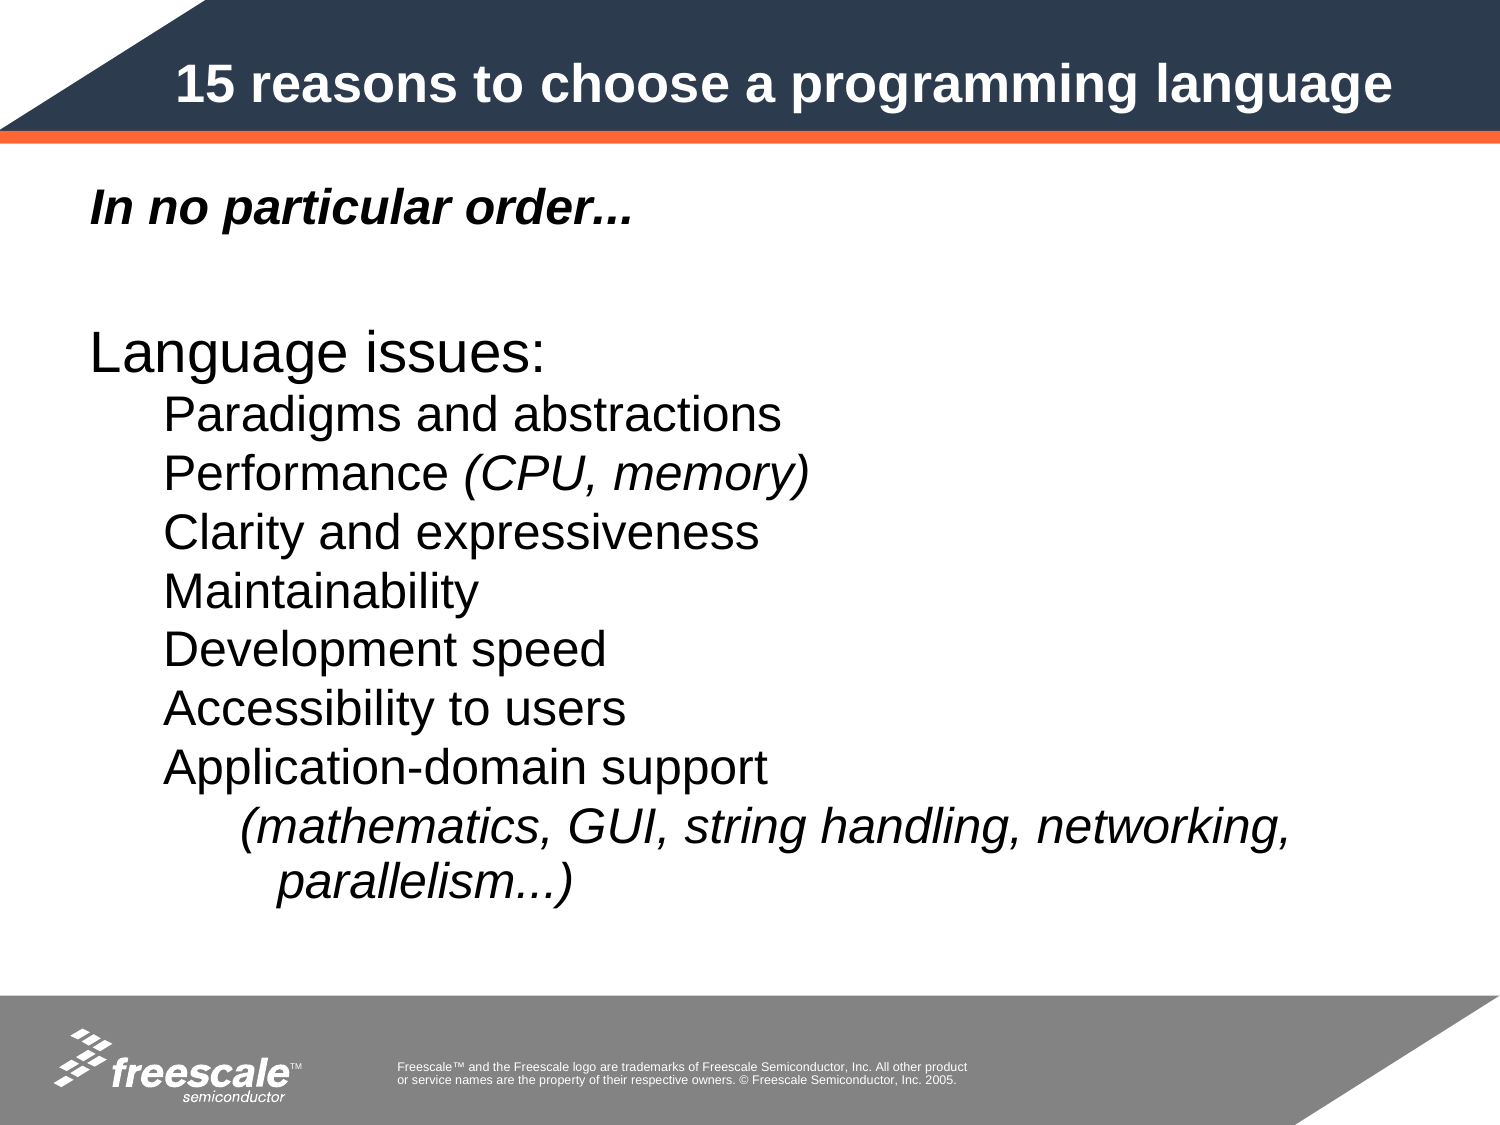

# 15 reasons to choose a programming language
In no particular order...
Language issues:
 Paradigms and abstractions
 Performance (CPU, memory)
 Clarity and expressiveness
 Maintainability
 Development speed
 Accessibility to users
 Application-domain support
(mathematics, GUI, string handling, networking, parallelism...)